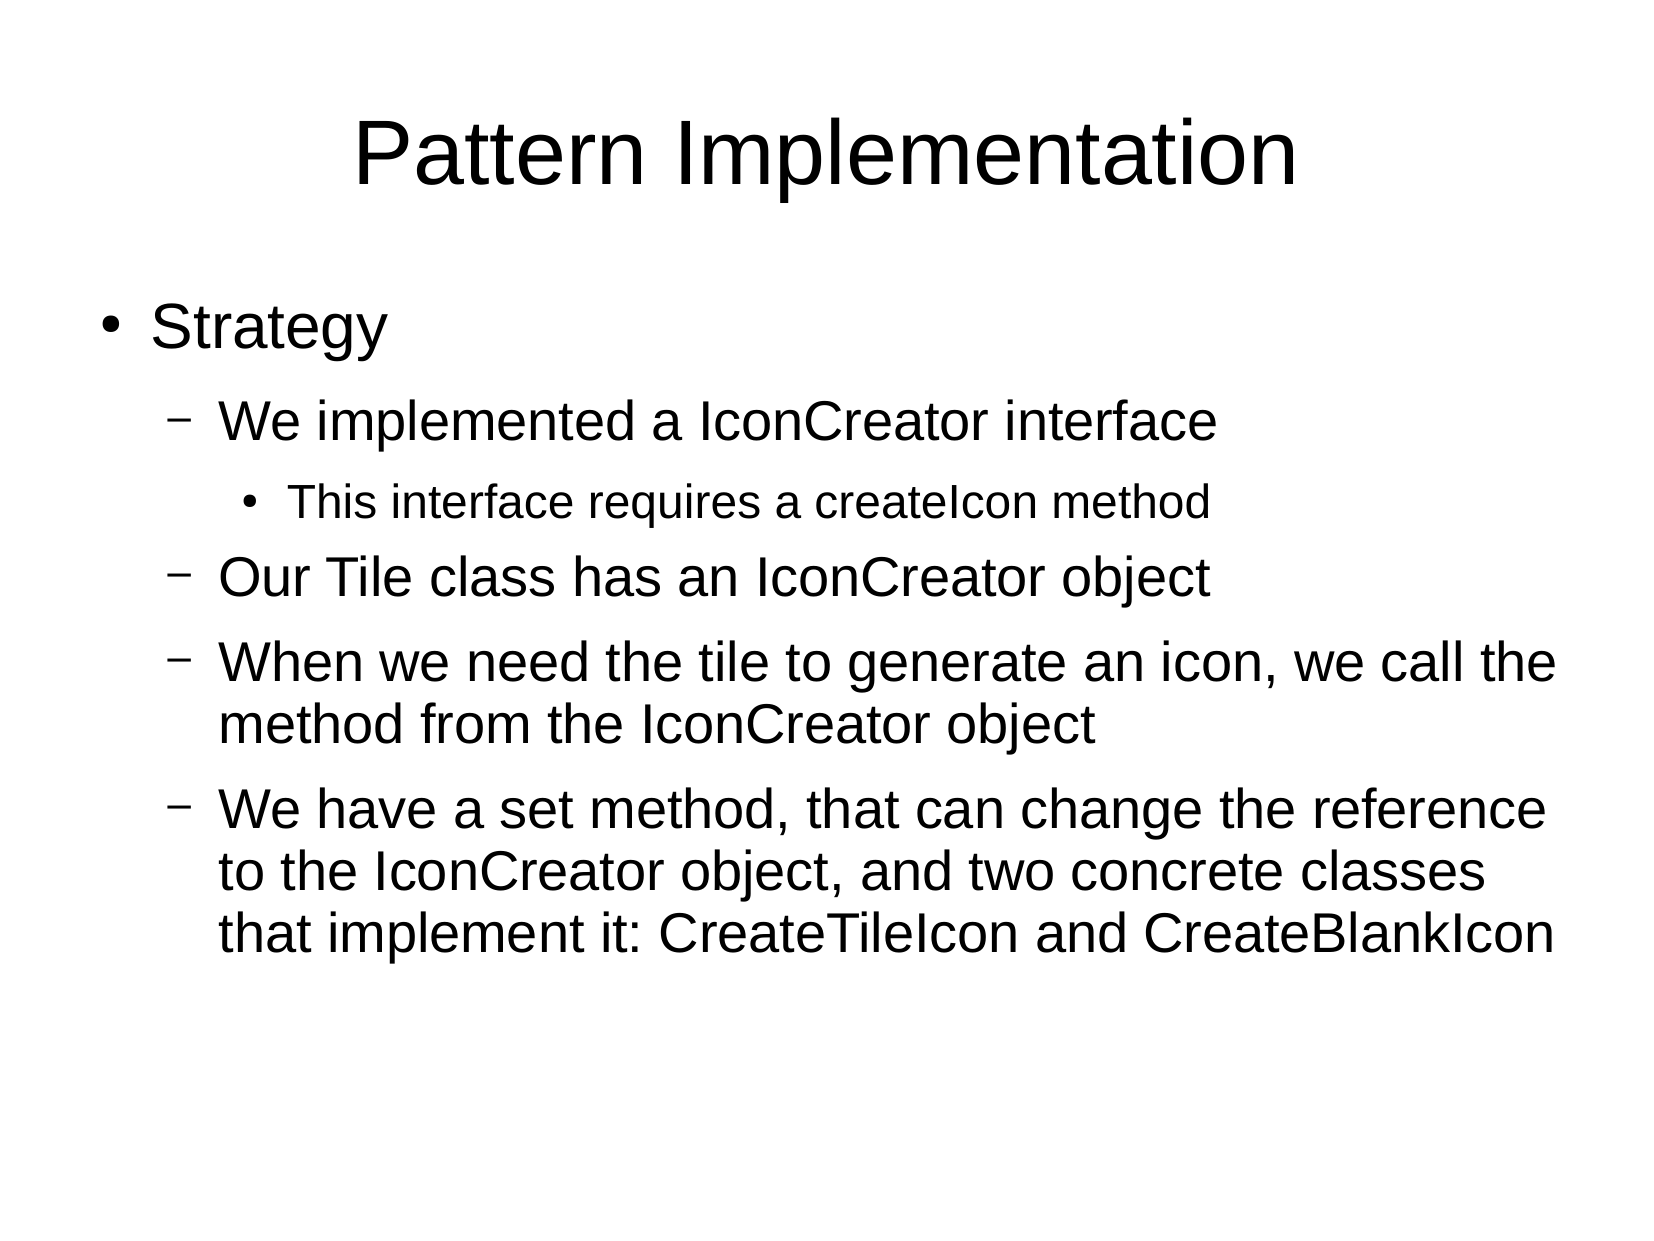

# Pattern Implementation
Strategy
We implemented a IconCreator interface
This interface requires a createIcon method
Our Tile class has an IconCreator object
When we need the tile to generate an icon, we call the method from the IconCreator object
We have a set method, that can change the reference to the IconCreator object, and two concrete classes that implement it: CreateTileIcon and CreateBlankIcon